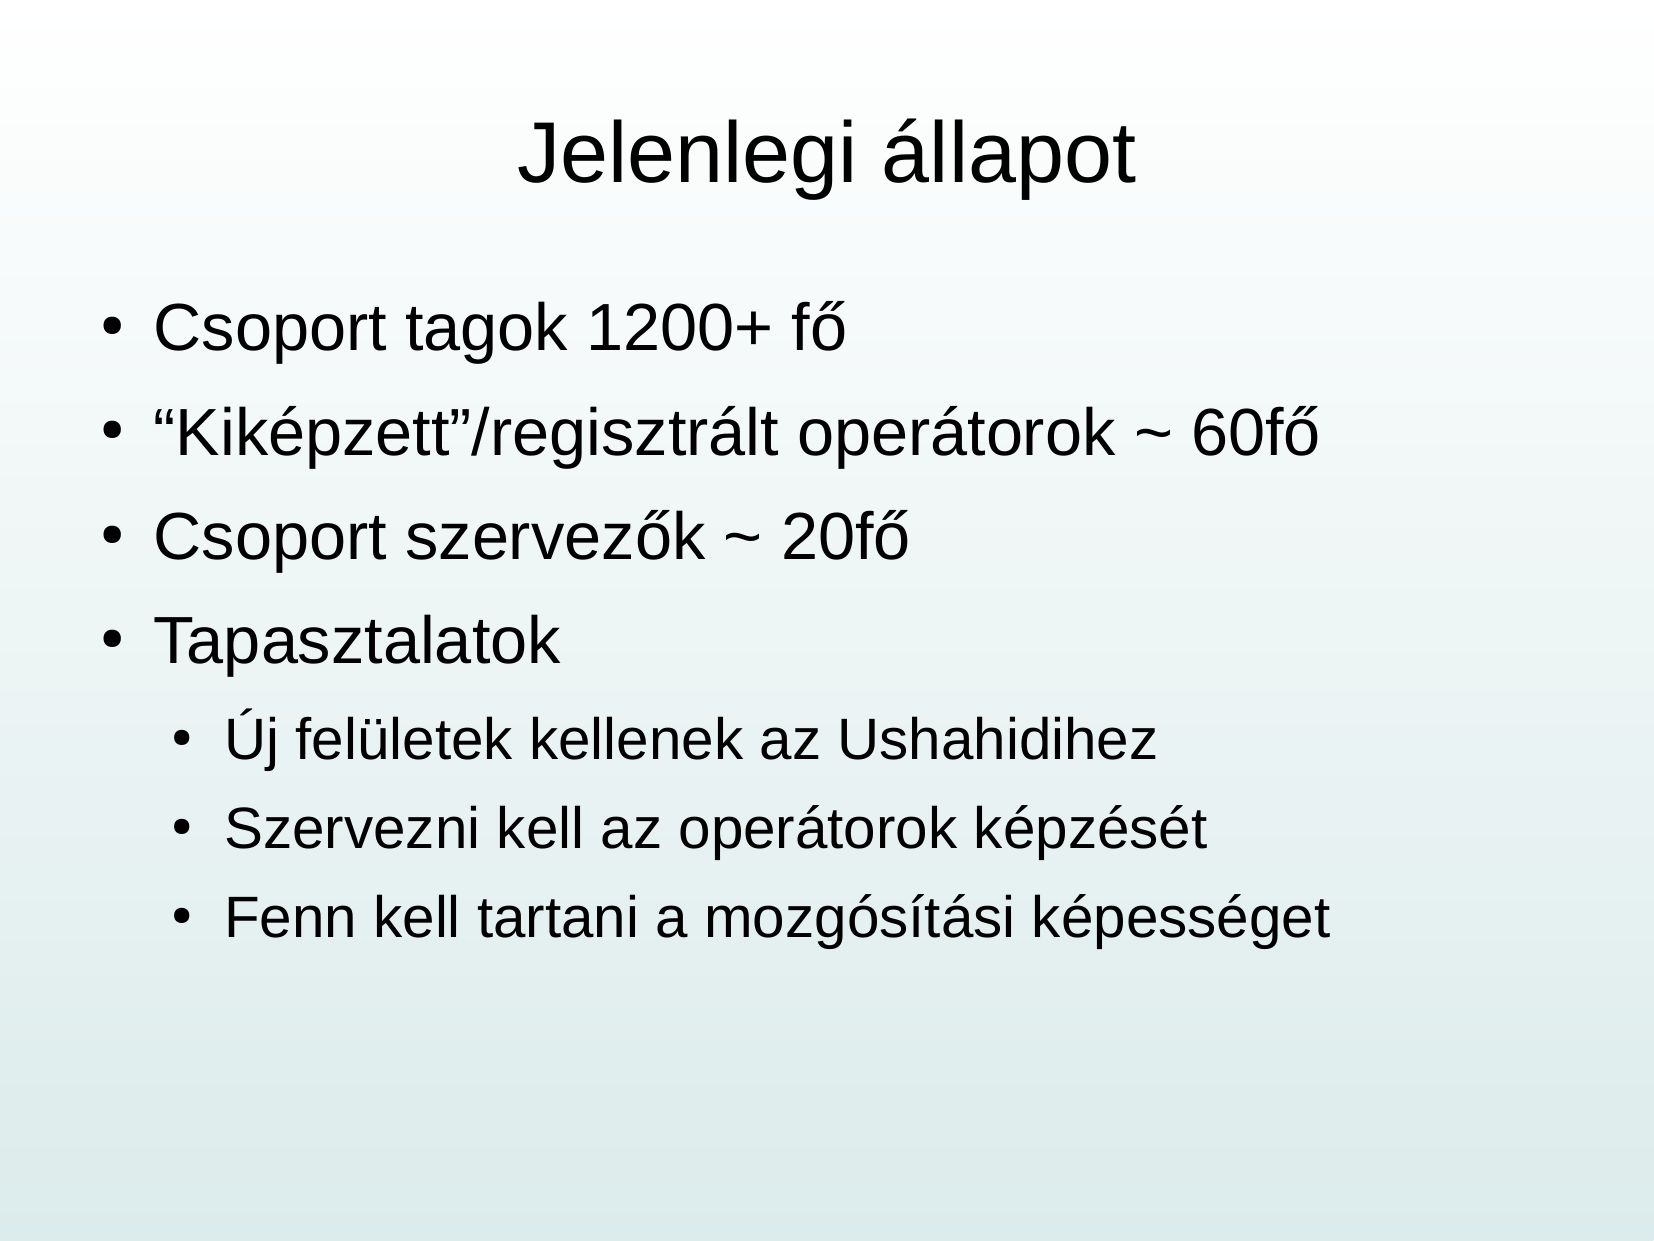

# Jelenlegi állapot
Csoport tagok 1200+ fő
“Kiképzett”/regisztrált operátorok ~ 60fő
Csoport szervezők ~ 20fő
Tapasztalatok
Új felületek kellenek az Ushahidihez
Szervezni kell az operátorok képzését
Fenn kell tartani a mozgósítási képességet